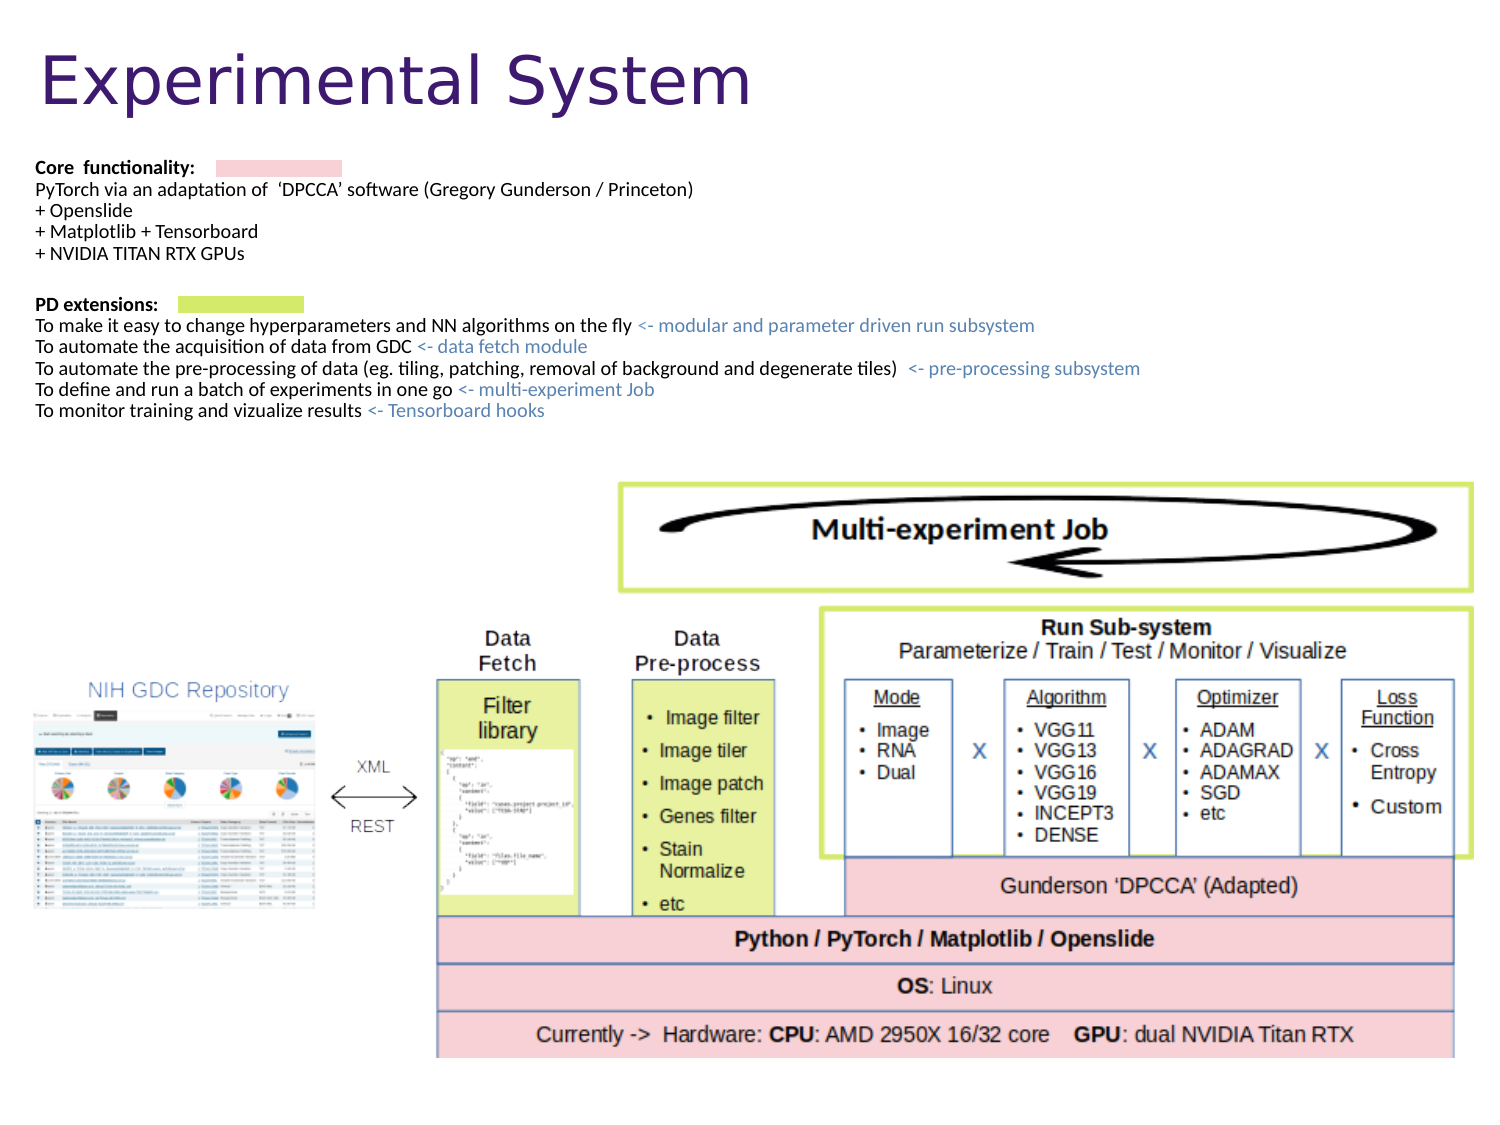

# Experimental System
Core functionality:
PyTorch via an adaptation of ‘DPCCA’ software (Gregory Gunderson / Princeton)
+ Openslide
+ Matplotlib + Tensorboard
+ NVIDIA TITAN RTX GPUs
PD extensions:
To make it easy to change hyperparameters and NN algorithms on the fly <- modular and parameter driven run subsystem
To automate the acquisition of data from GDC <- data fetch module
To automate the pre-processing of data (eg. tiling, patching, removal of background and degenerate tiles) <- pre-processing subsystem
To define and run a batch of experiments in one go <- multi-experiment Job
To monitor training and vizualize results <- Tensorboard hooks